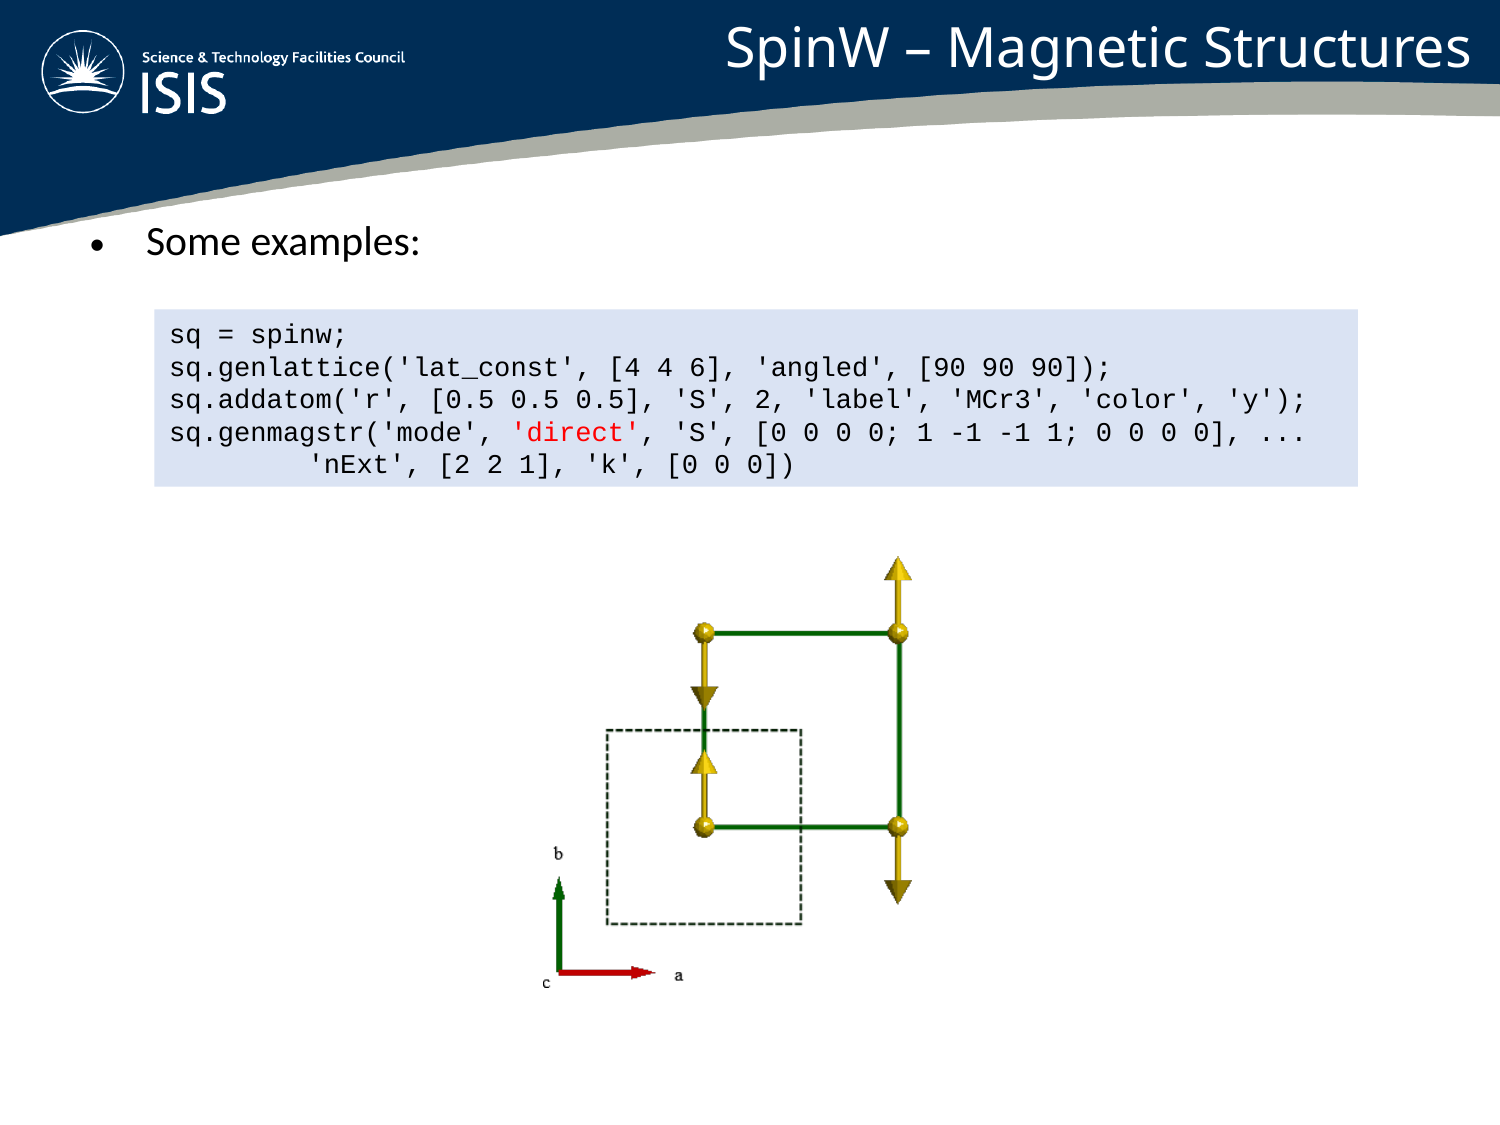

SpinW – Magnetic Structures
# Some examples:
sq = spinw;
sq.genlattice('lat_const', [4 4 6], 'angled', [90 90 90]);
sq.addatom('r', [0.5 0.5 0.5], 'S', 2, 'label', 'MCr3', 'color', 'y');
sq.genmagstr('mode', 'direct', 'S', [0 0 0 0; 1 -1 -1 1; 0 0 0 0], ...
	 'nExt', [2 2 1], 'k', [0 0 0])